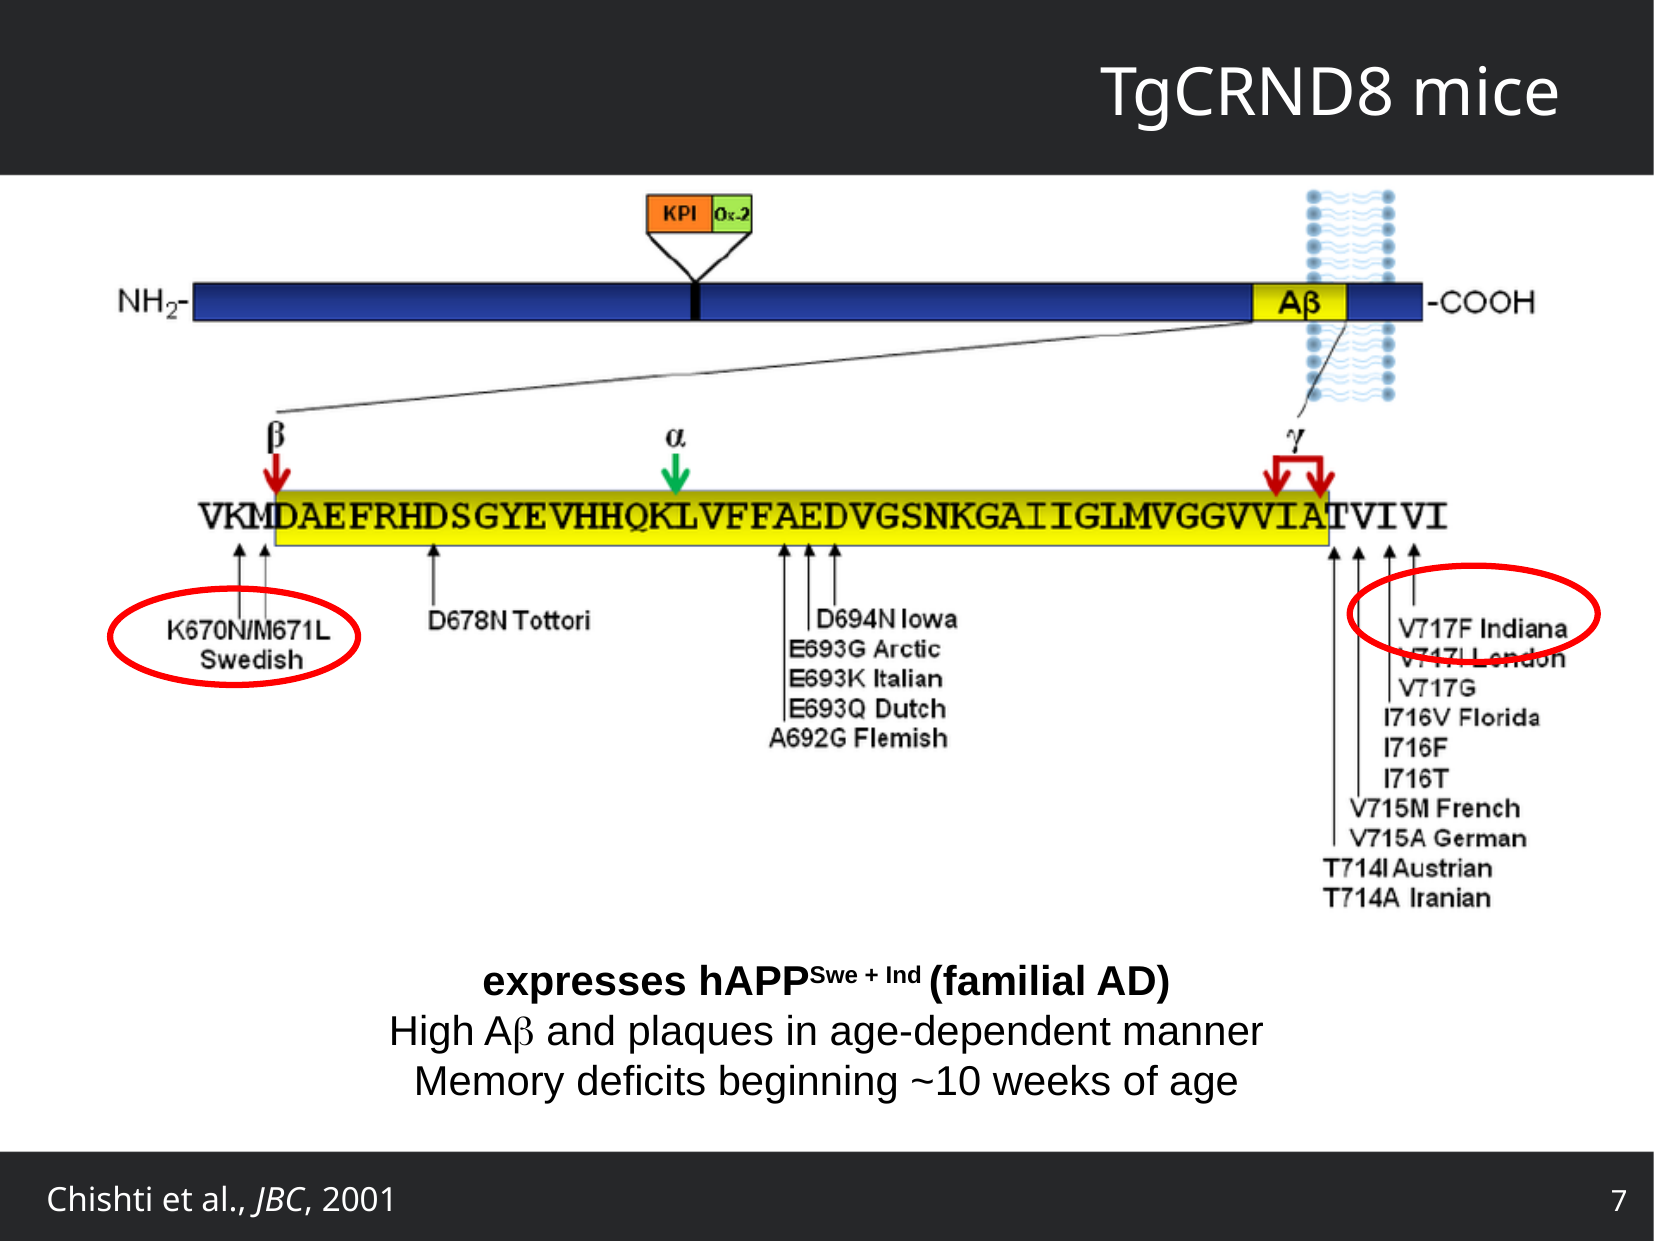

TgCRND8 mice
Control (RFP/GFP alone)
APPSw+Ind
APPMV (inactive control)
expresses hAPPSwe + Ind (familial AD)
High Ab and plaques in age-dependent manner
Memory deficits beginning ~10 weeks of age
Chishti et al., JBC, 2001
7